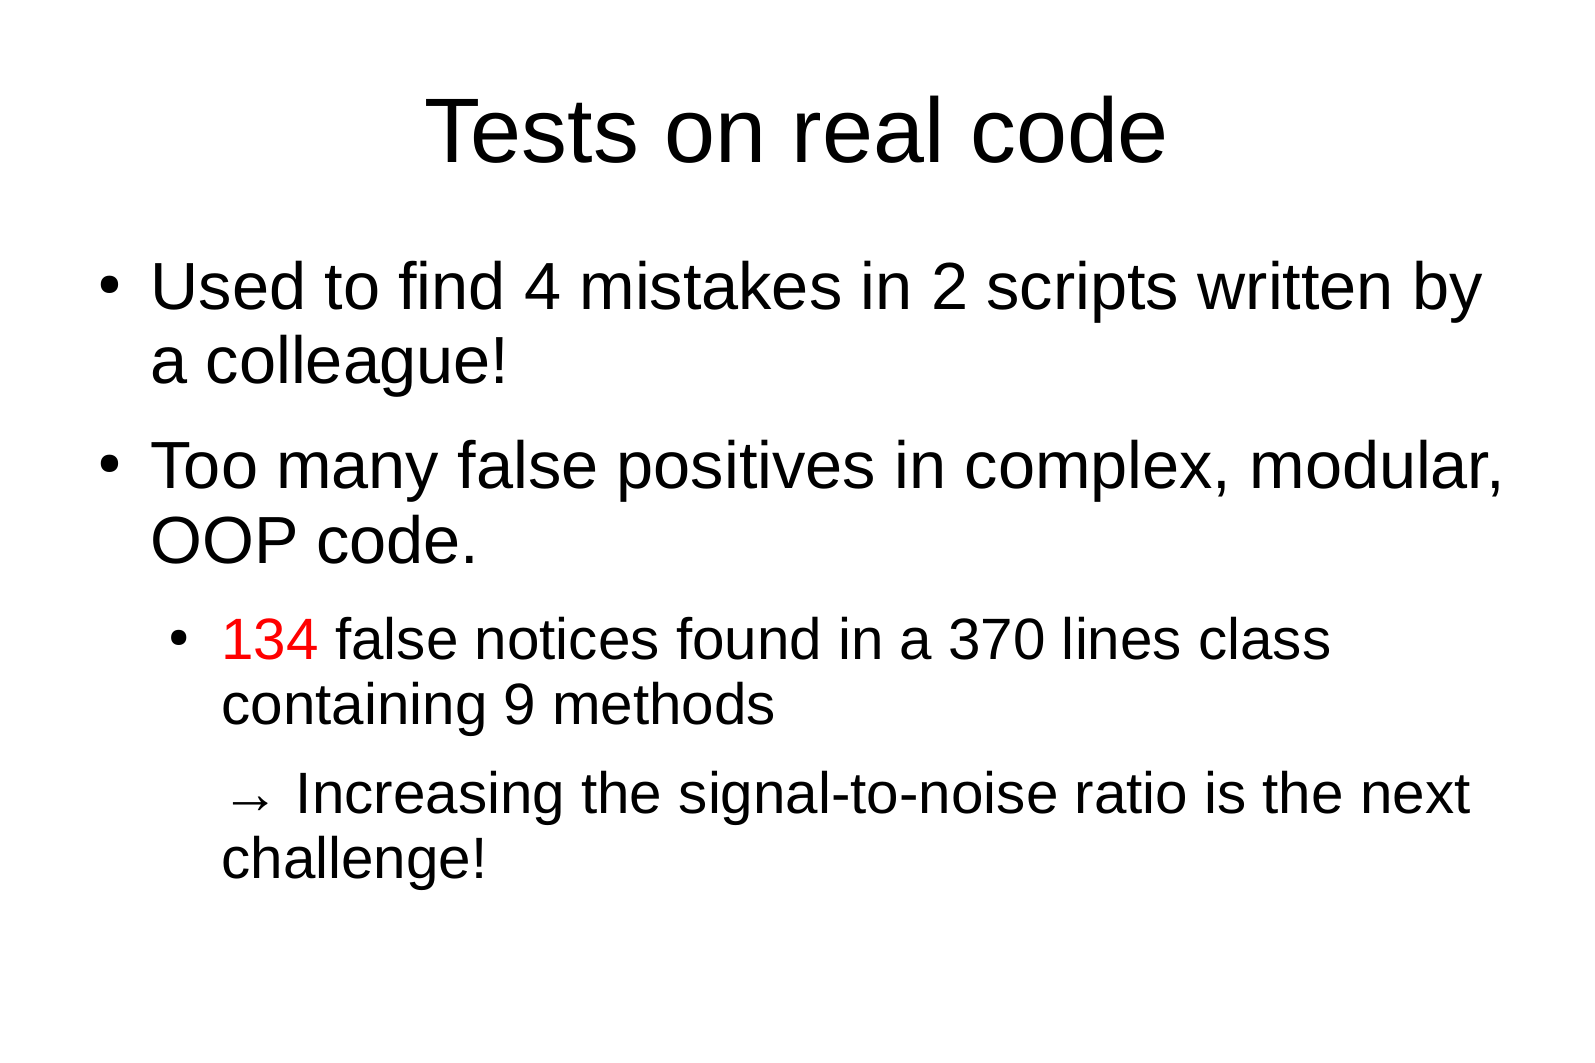

# Tests on real code
Used to find 4 mistakes in 2 scripts written by a colleague!
Too many false positives in complex, modular, OOP code.
134 false notices found in a 370 lines class containing 9 methods
→ Increasing the signal-to-noise ratio is the next challenge!